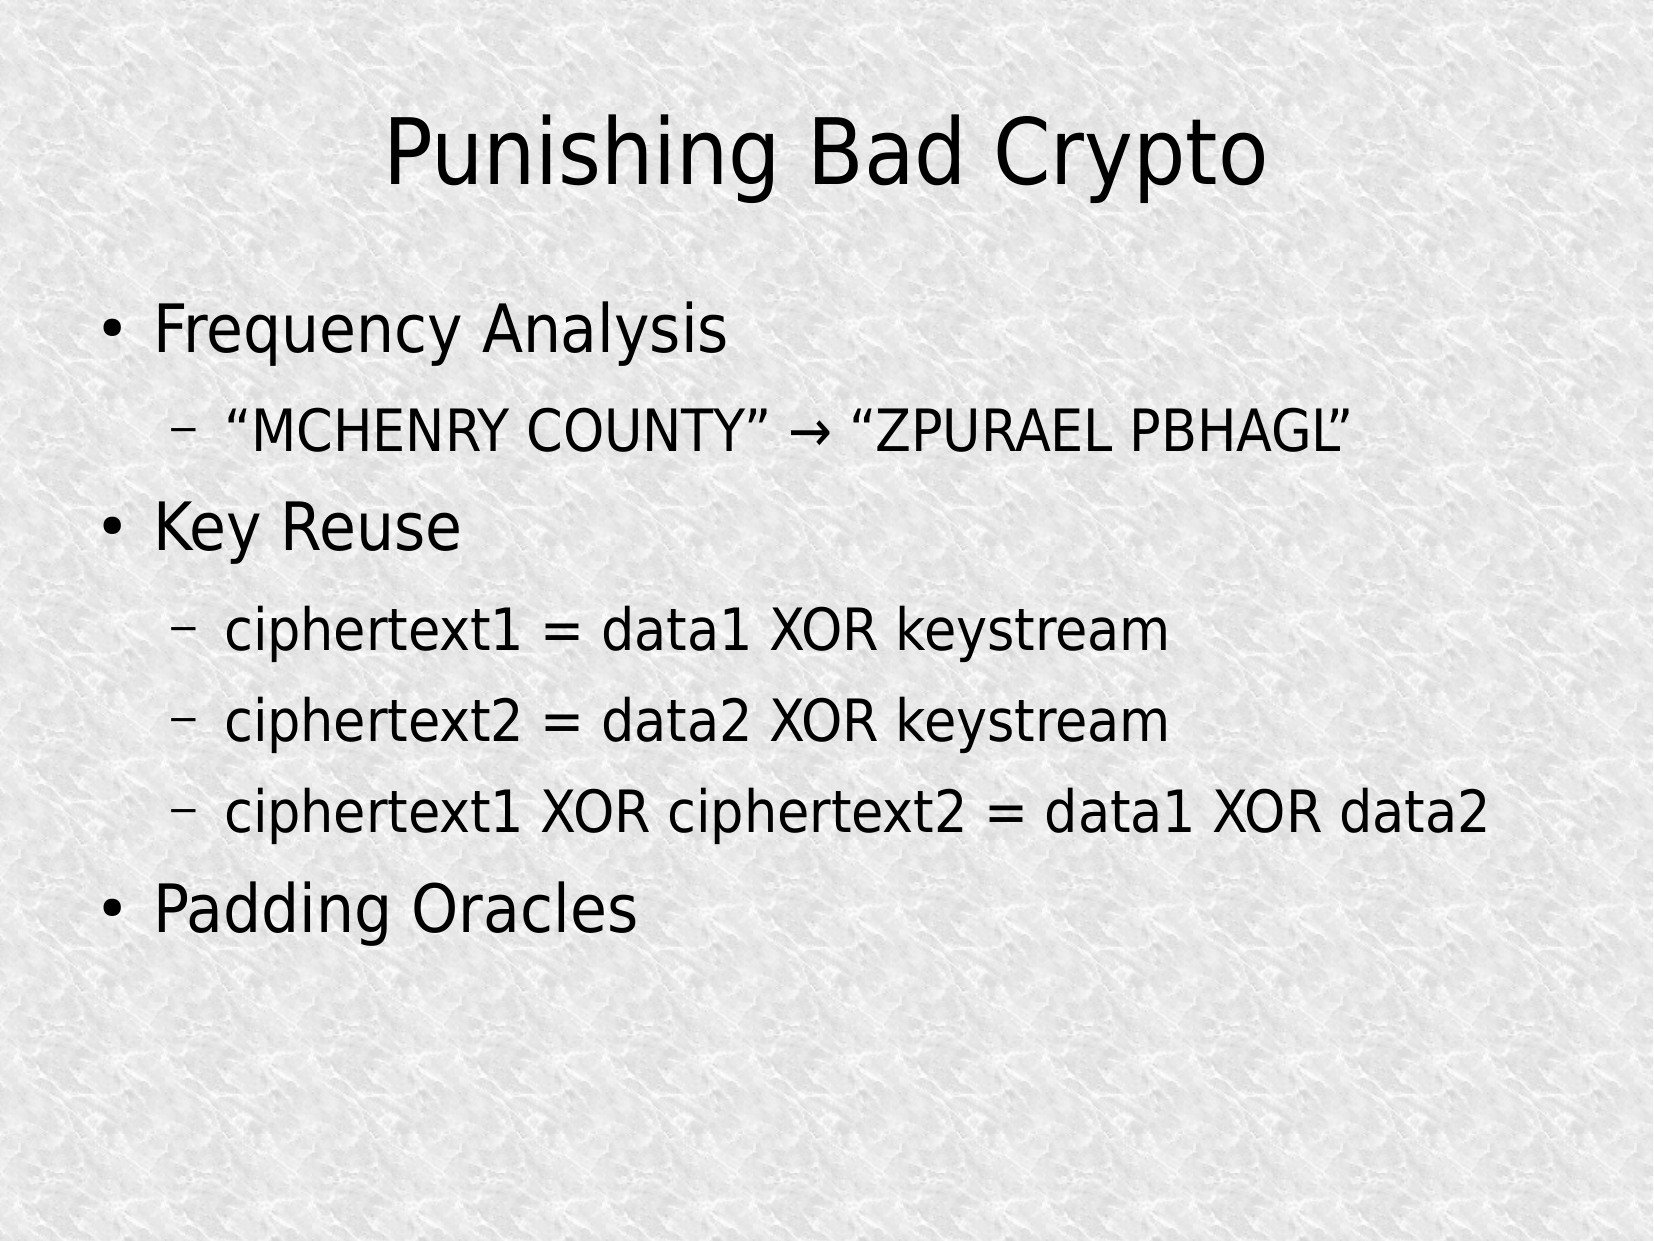

# Punishing Bad Crypto
Frequency Analysis
“MCHENRY COUNTY” → “ZPURAEL PBHAGL”
Key Reuse
ciphertext1 = data1 XOR keystream
ciphertext2 = data2 XOR keystream
ciphertext1 XOR ciphertext2 = data1 XOR data2
Padding Oracles